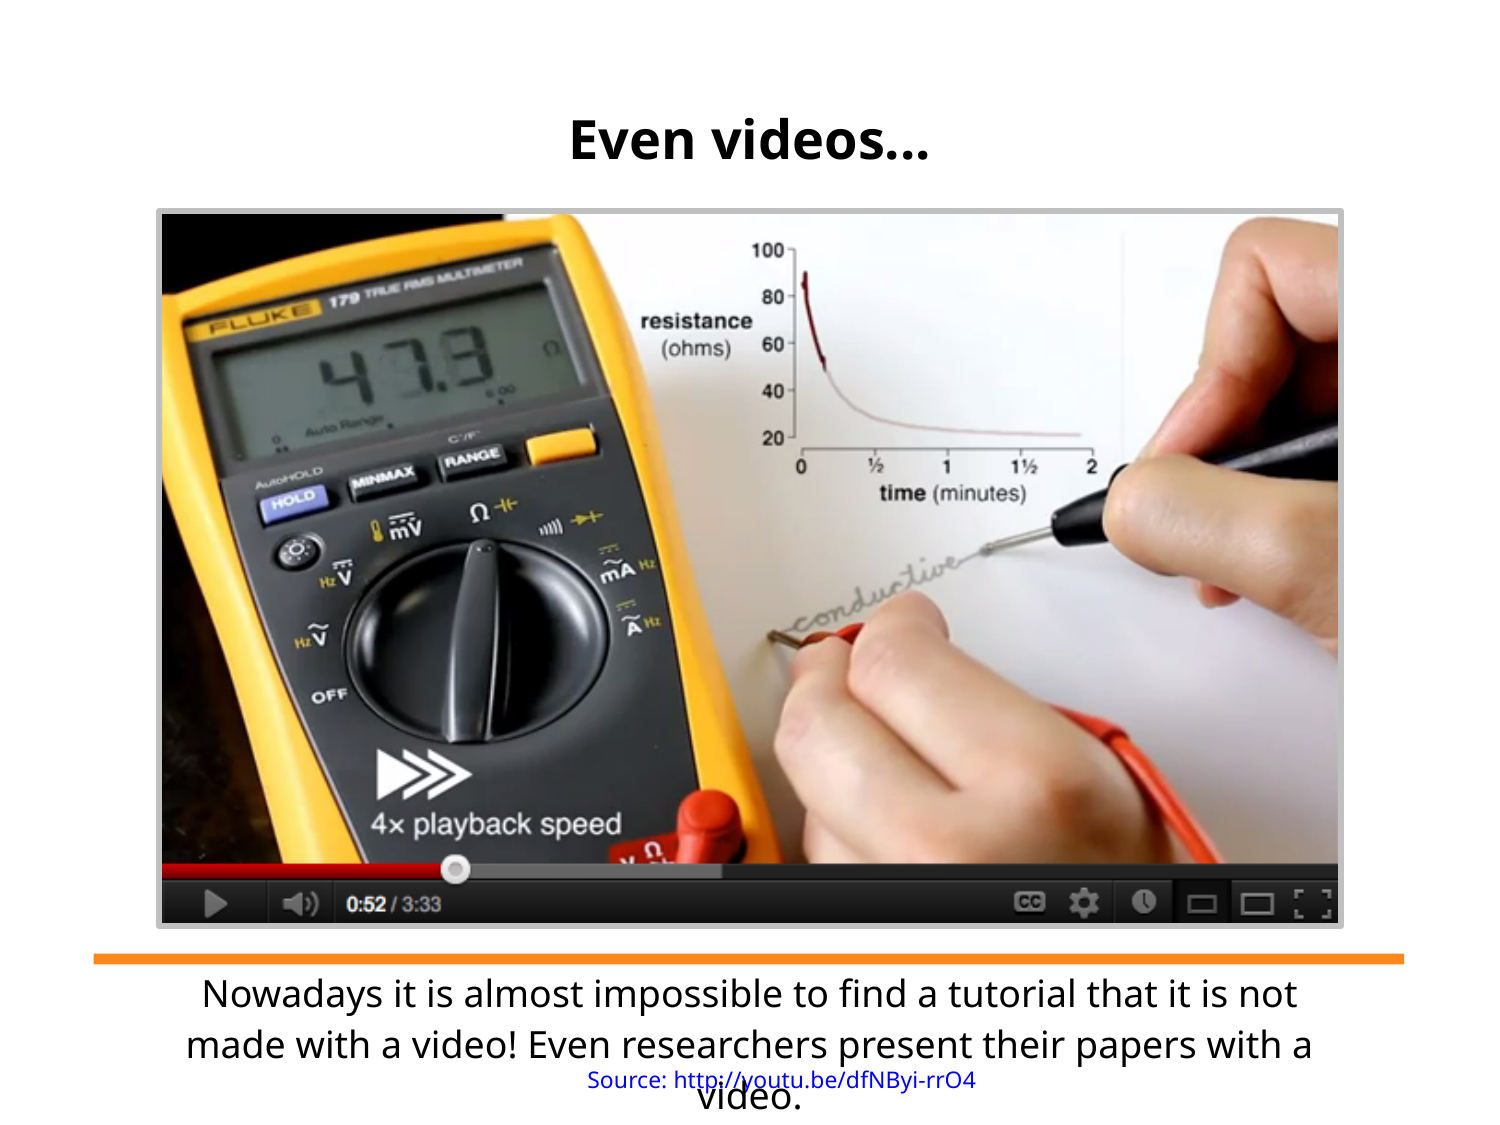

# Even videos...
Nowadays it is almost impossible to find a tutorial that it is not made with a video! Even researchers present their papers with a video.
Source: http://youtu.be/dfNByi-rrO4